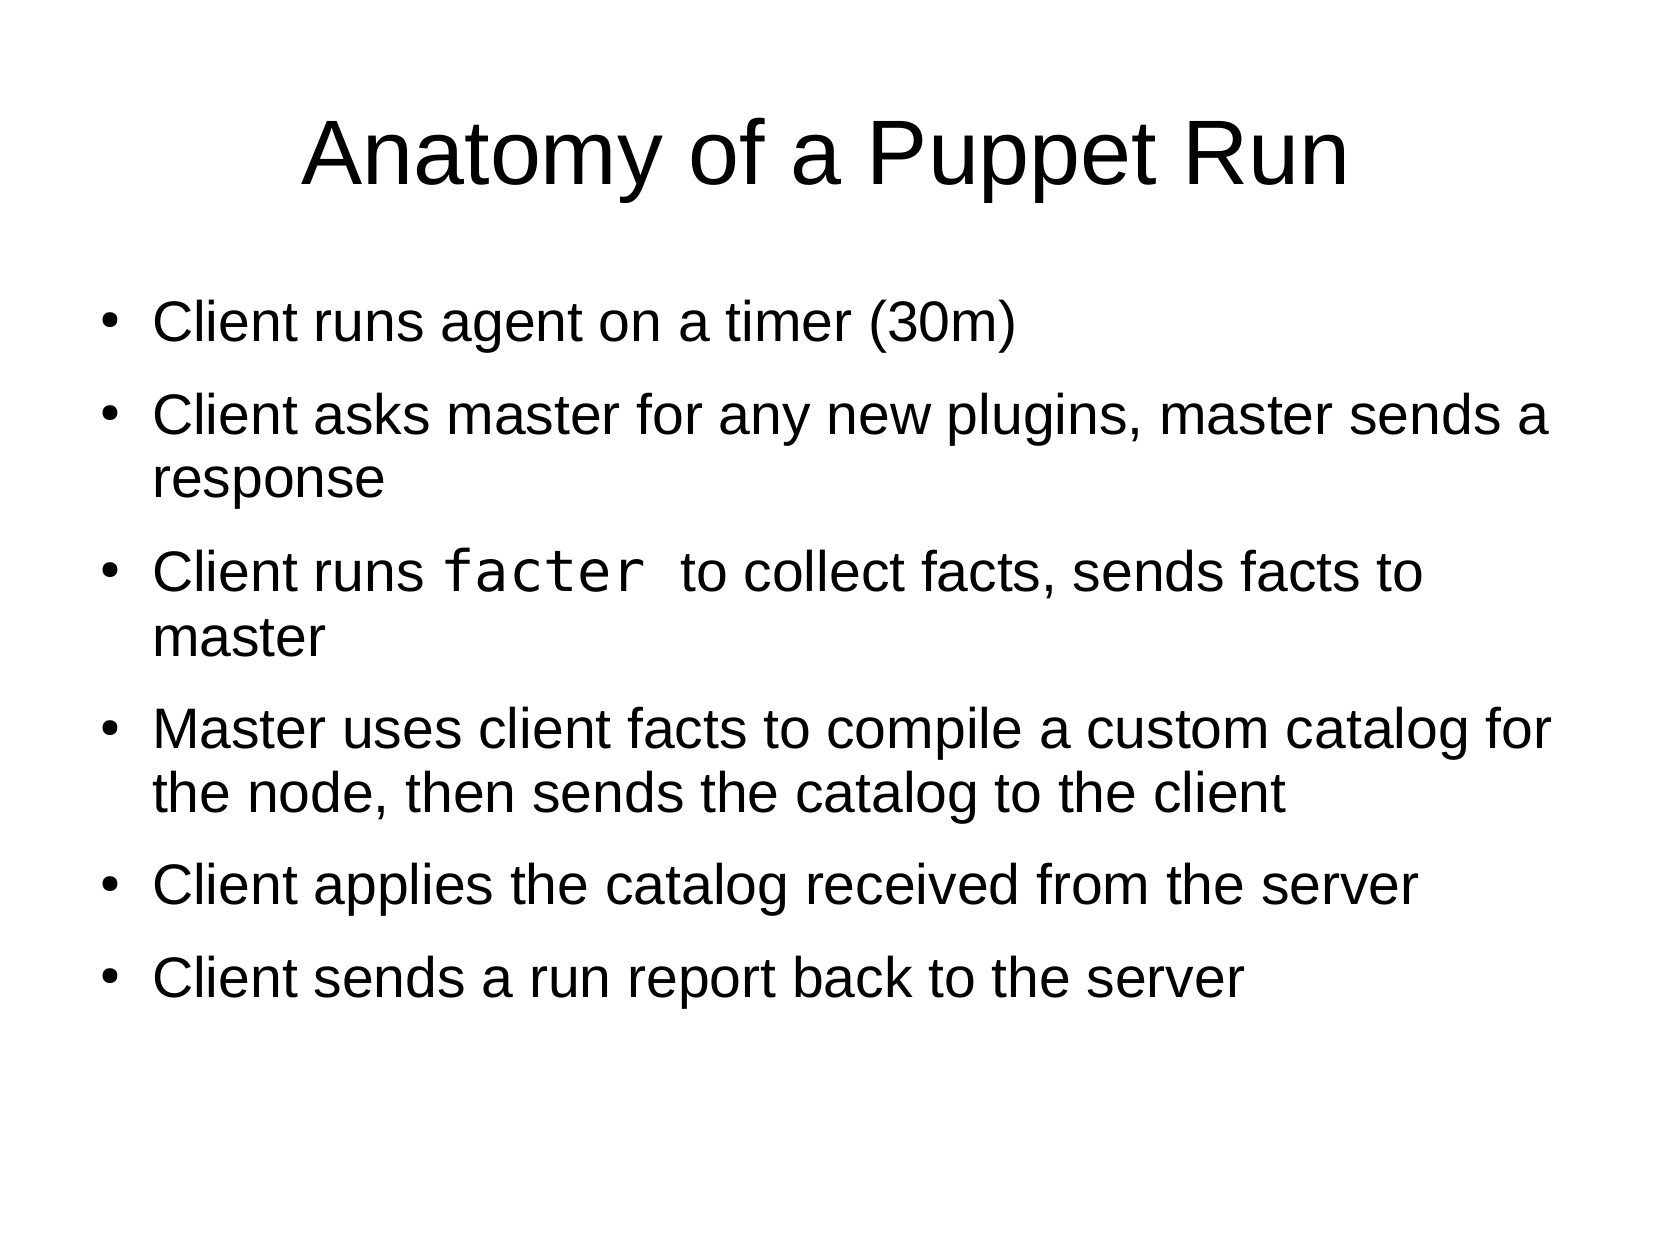

# Anatomy of a Puppet Run
Client runs agent on a timer (30m)
Client asks master for any new plugins, master sends a response
Client runs facter to collect facts, sends facts to master
Master uses client facts to compile a custom catalog for the node, then sends the catalog to the client
Client applies the catalog received from the server
Client sends a run report back to the server